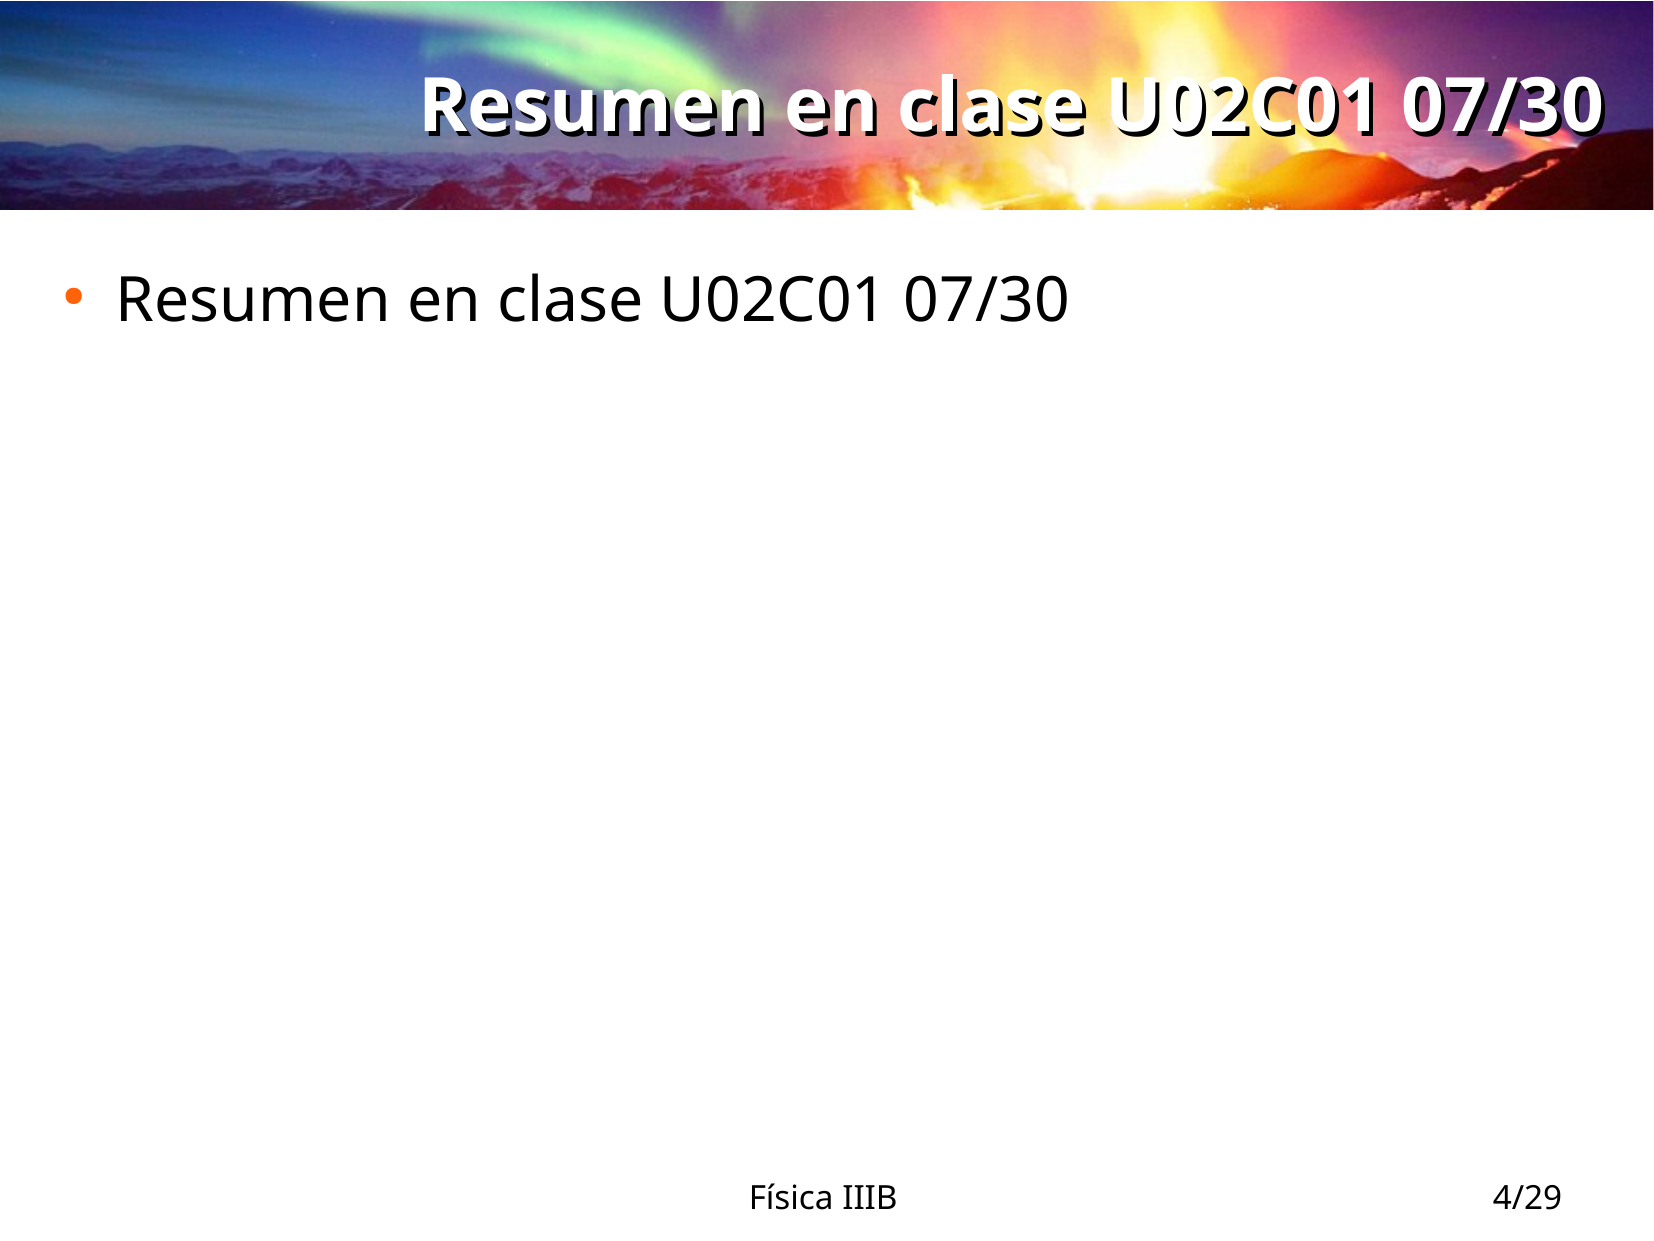

# Resumen en clase U02C01 07/30
Resumen en clase U02C01 07/30
Física IIIB
4